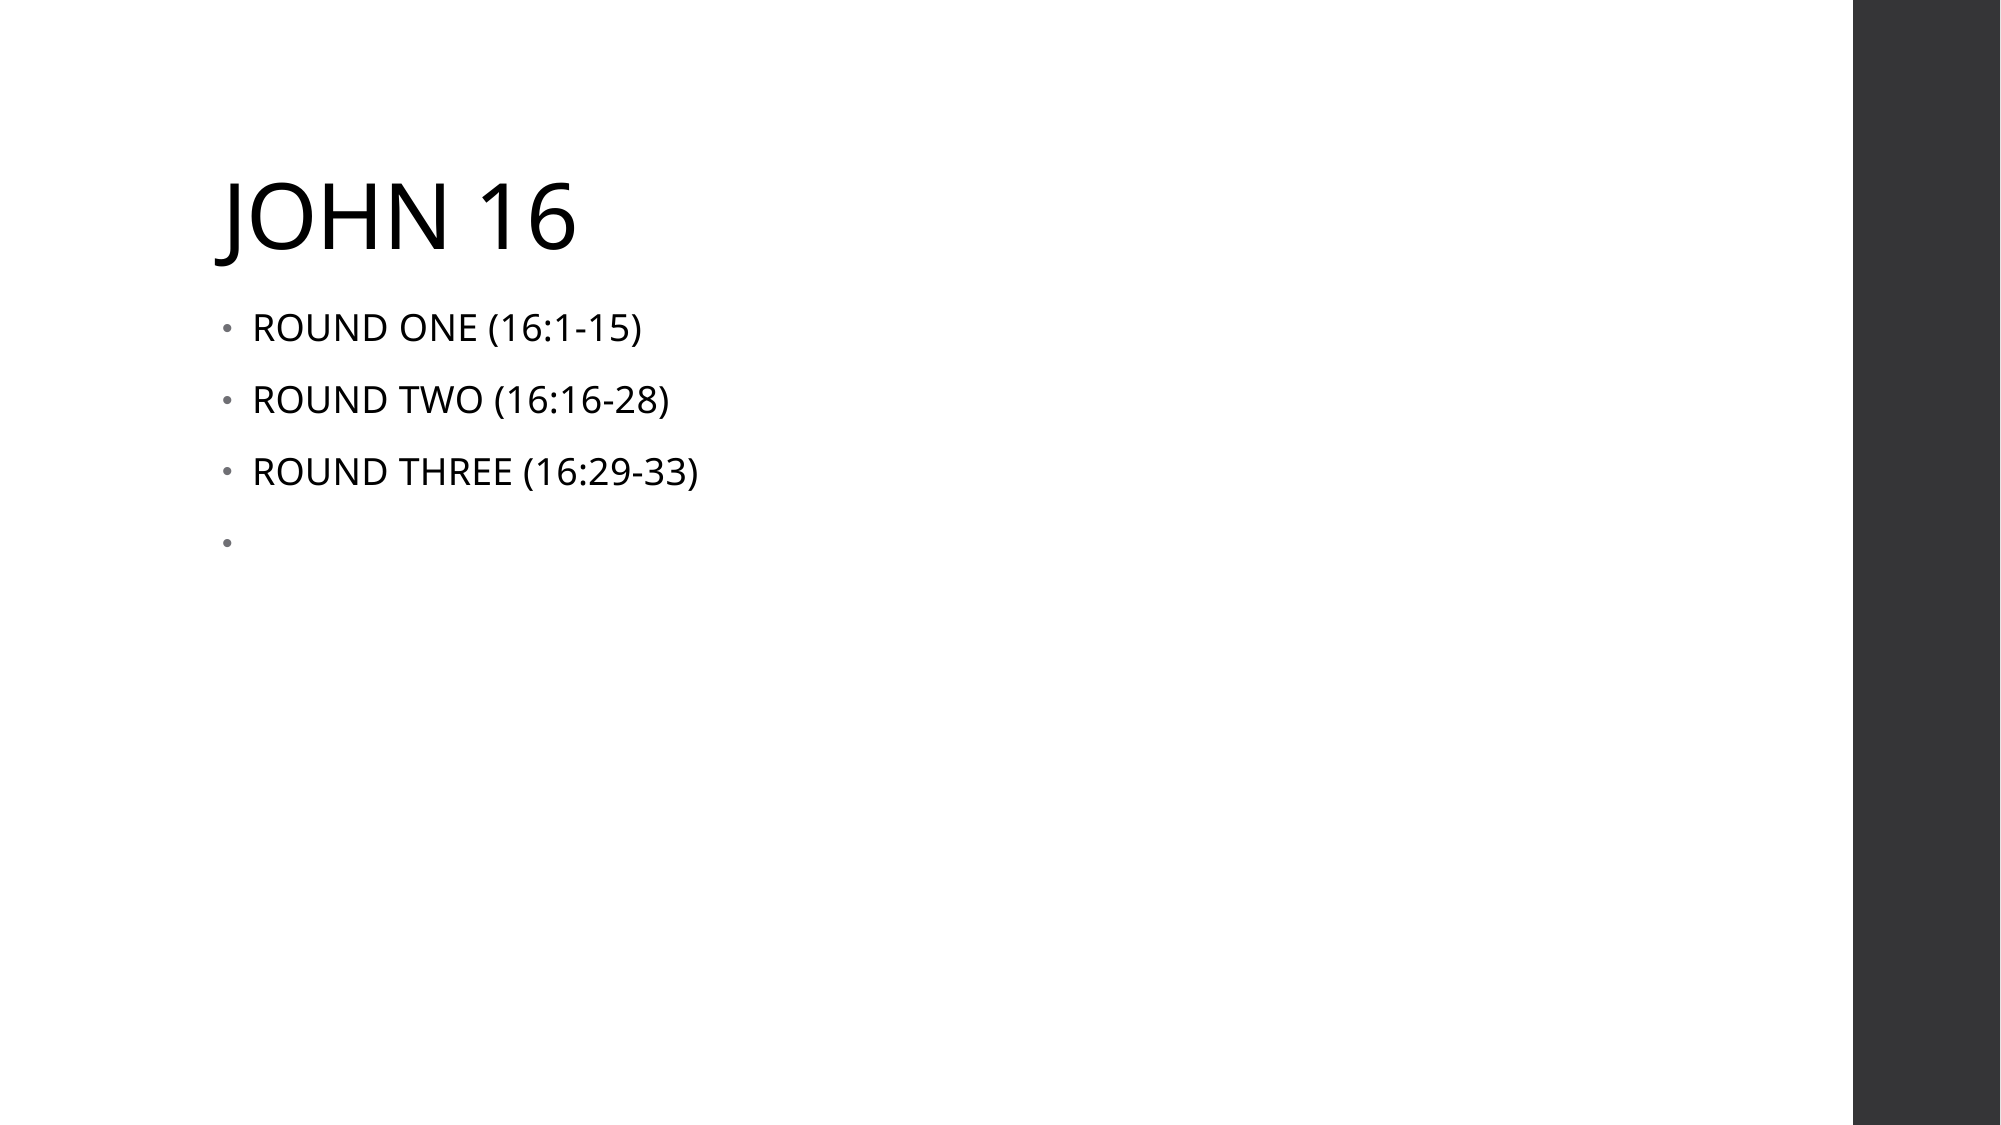

# JOHN 16
ROUND ONE (16:1-15)
ROUND TWO (16:16-28)
ROUND THREE (16:29-33)